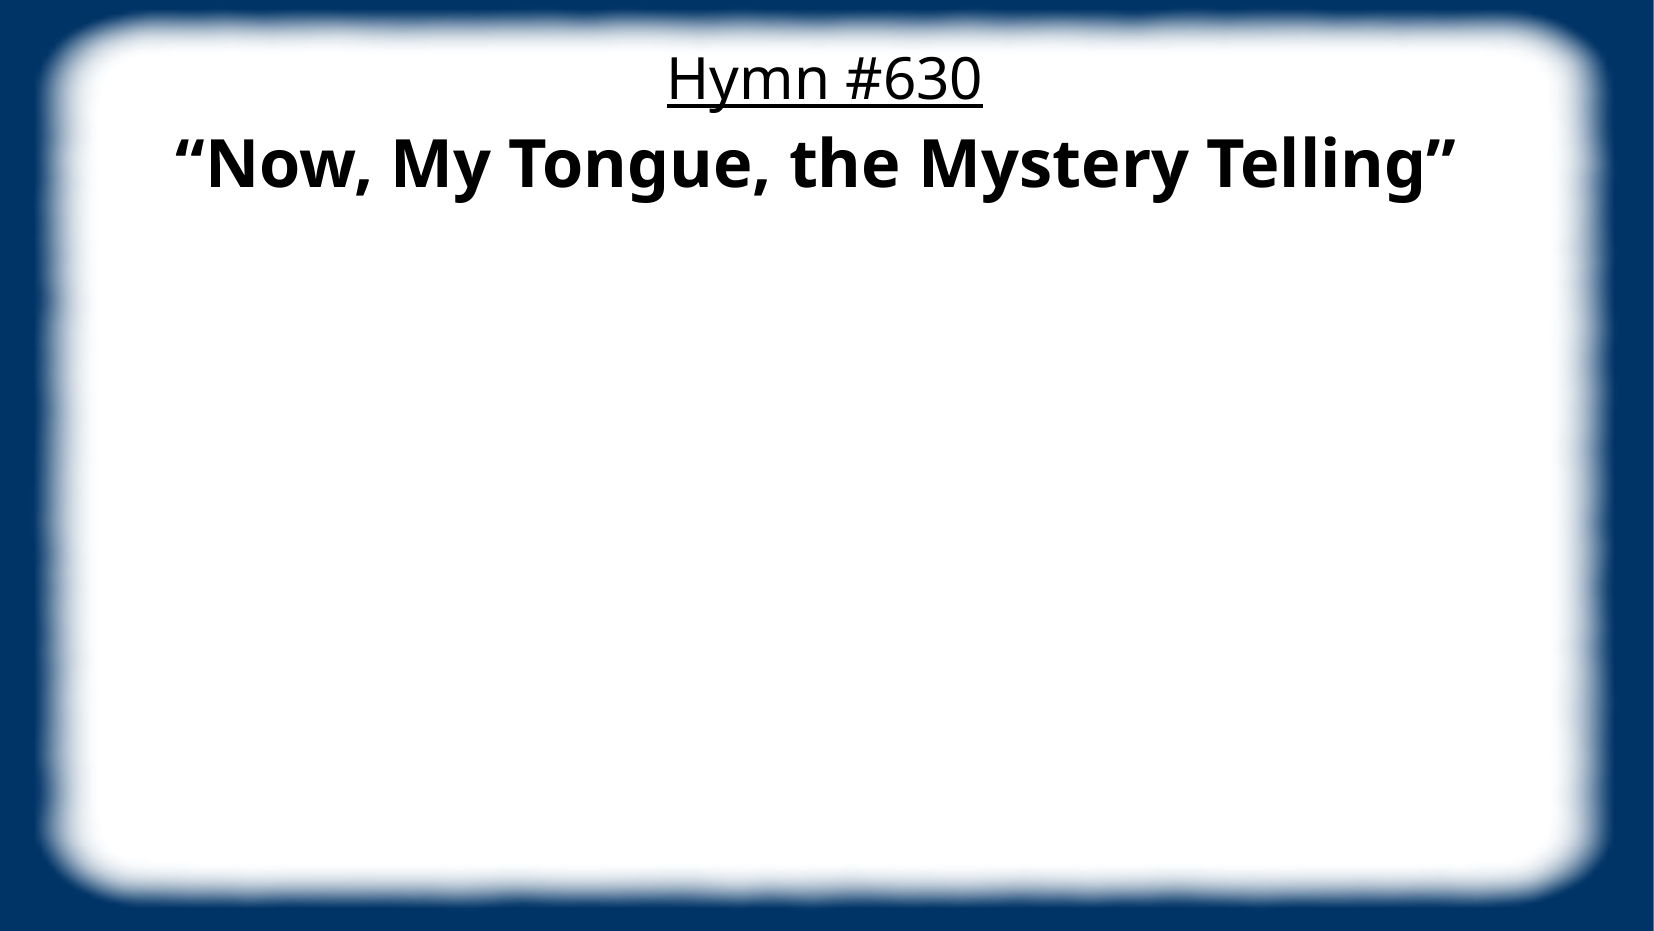

Hymn #630
“Now, My Tongue, the Mystery Telling”